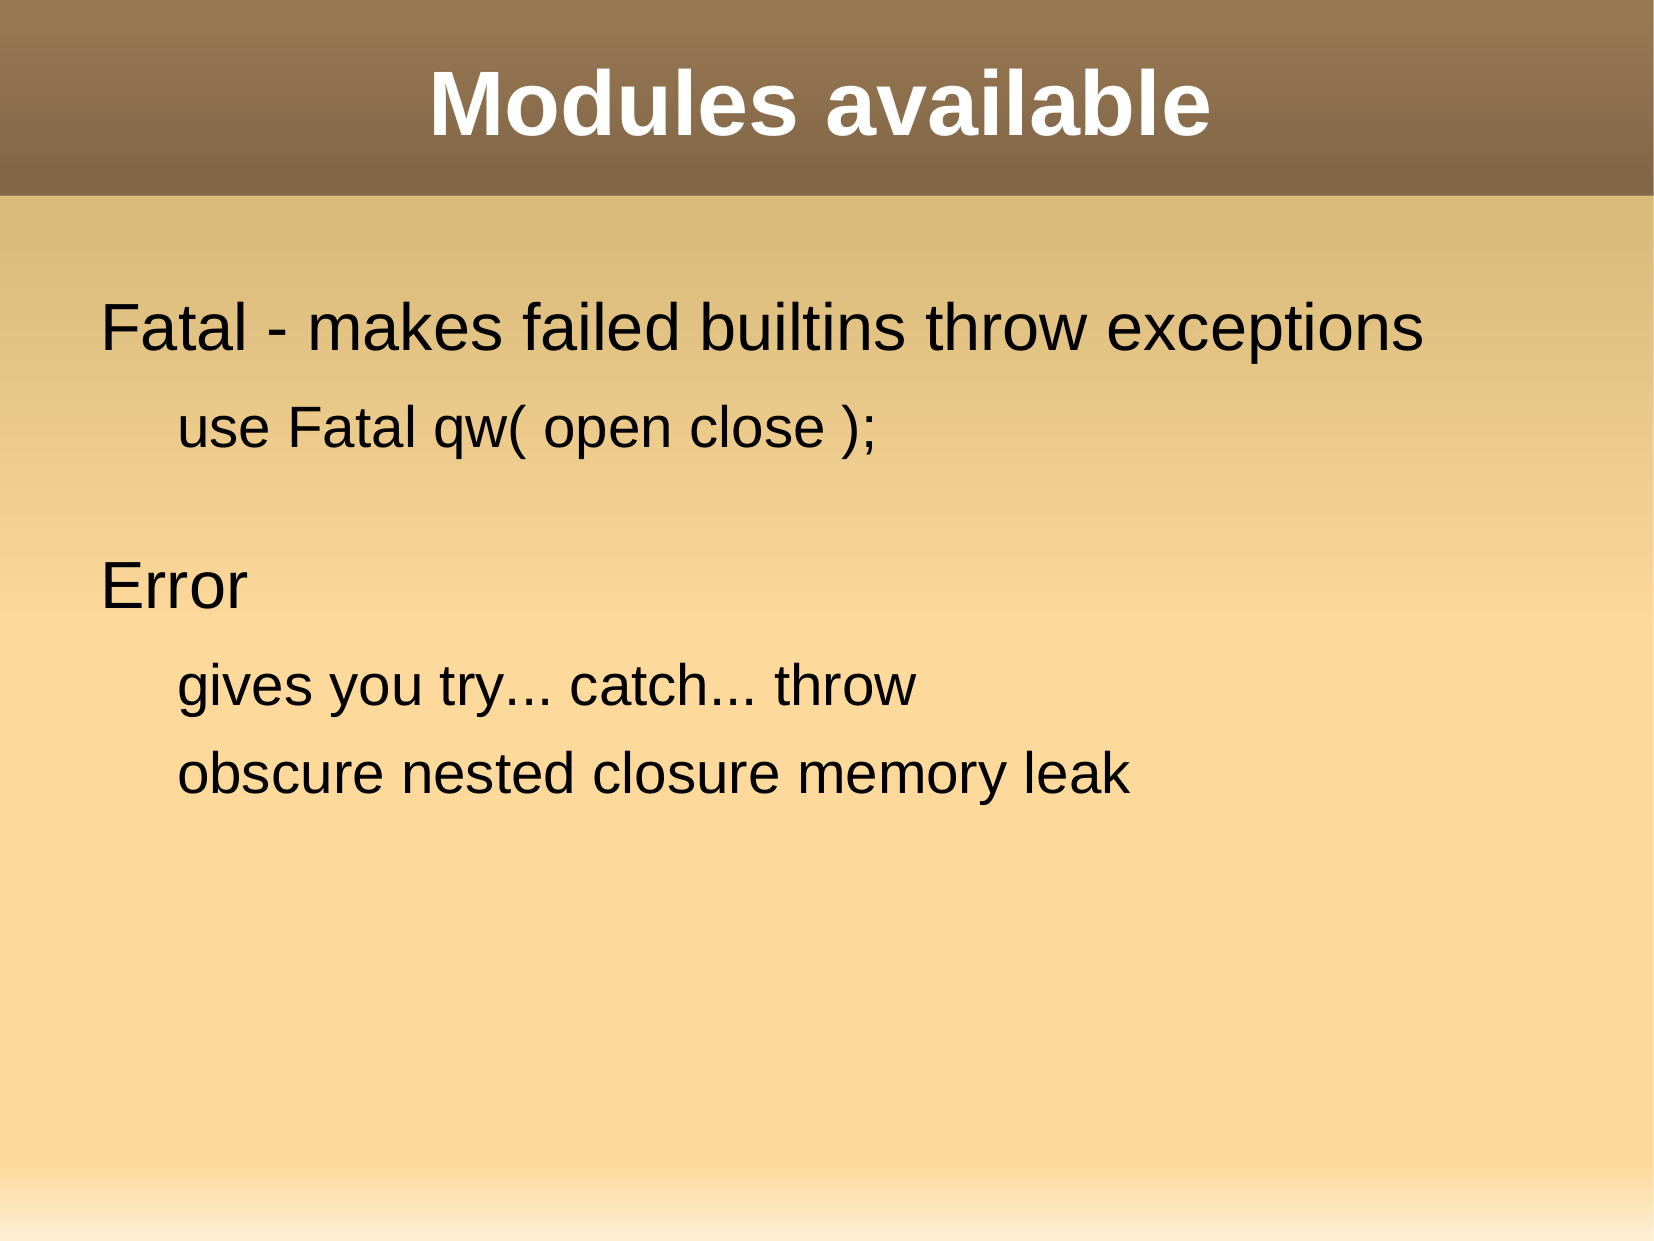

# Modules available
Fatal - makes failed builtins throw exceptions
use Fatal qw( open close );
Error
gives you try... catch... throw
obscure nested closure memory leak